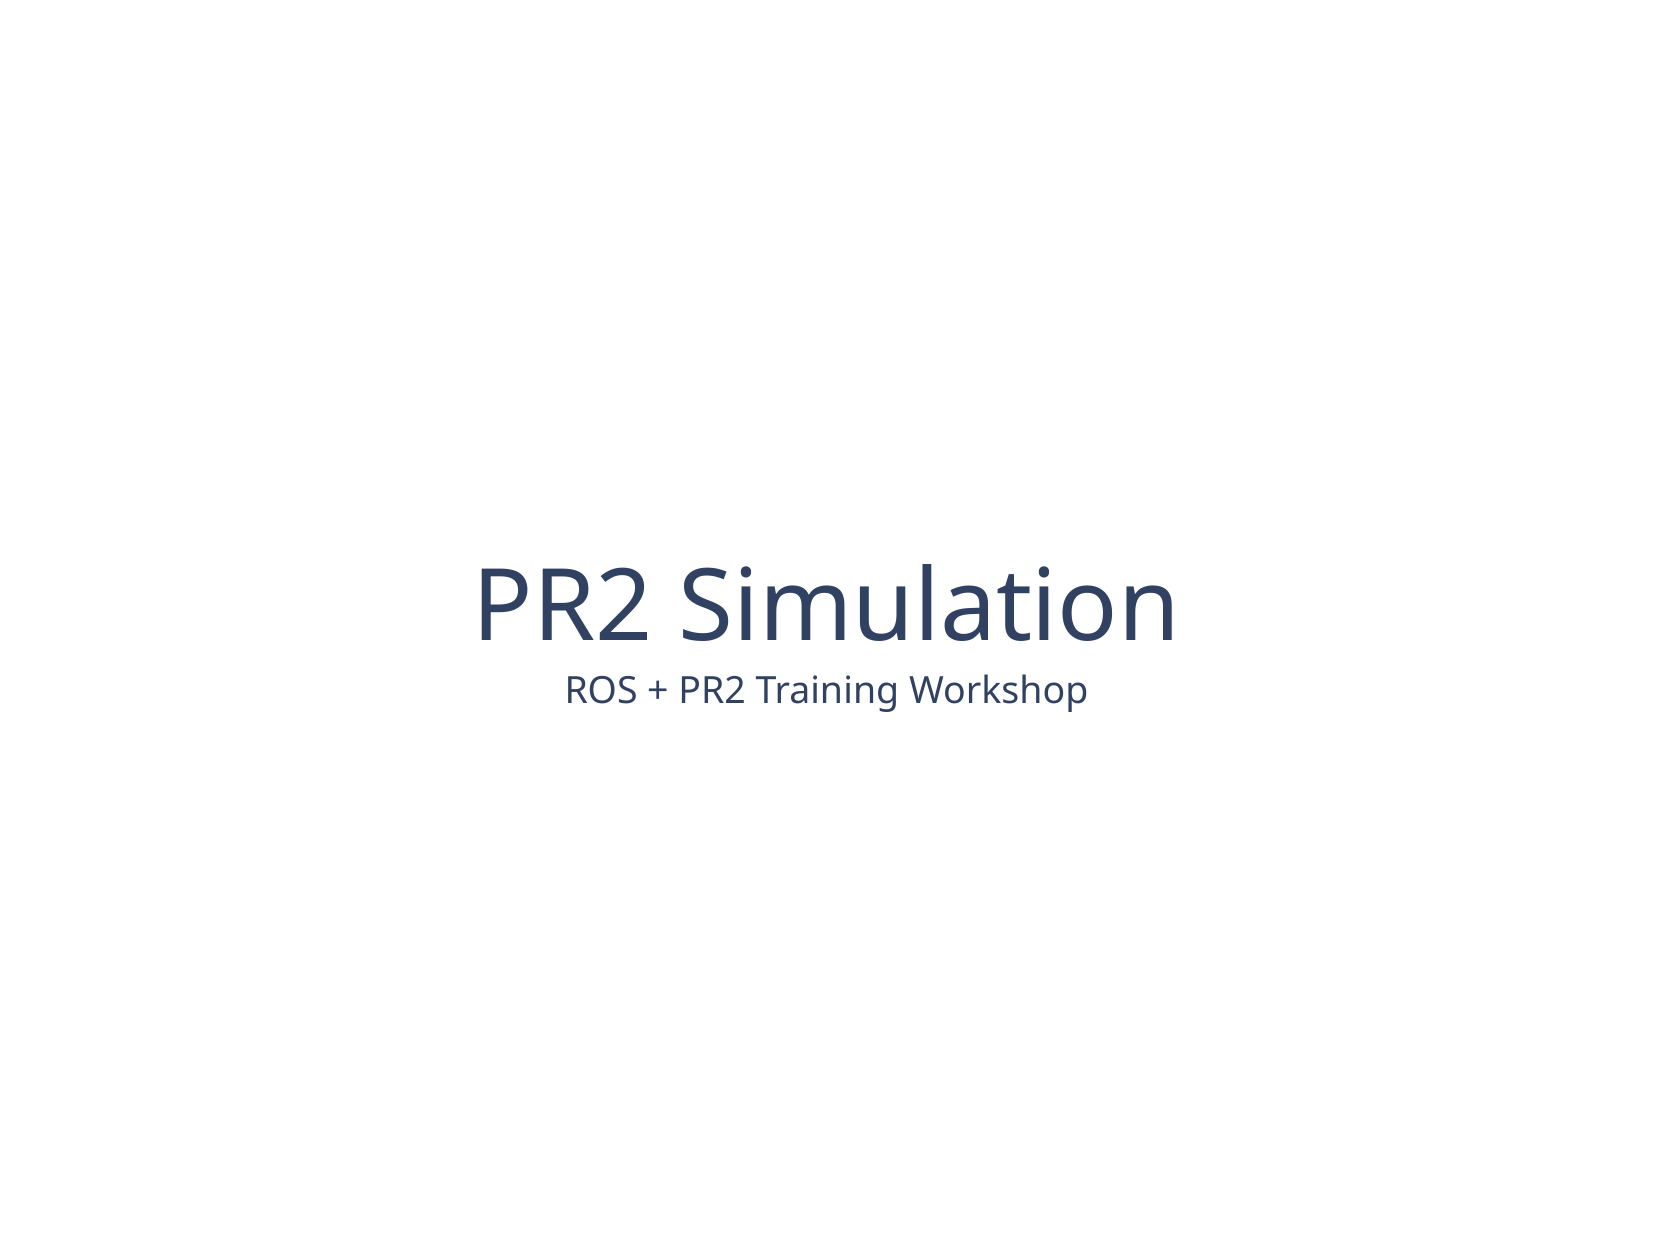

PR2 Simulation
ROS + PR2 Training Workshop